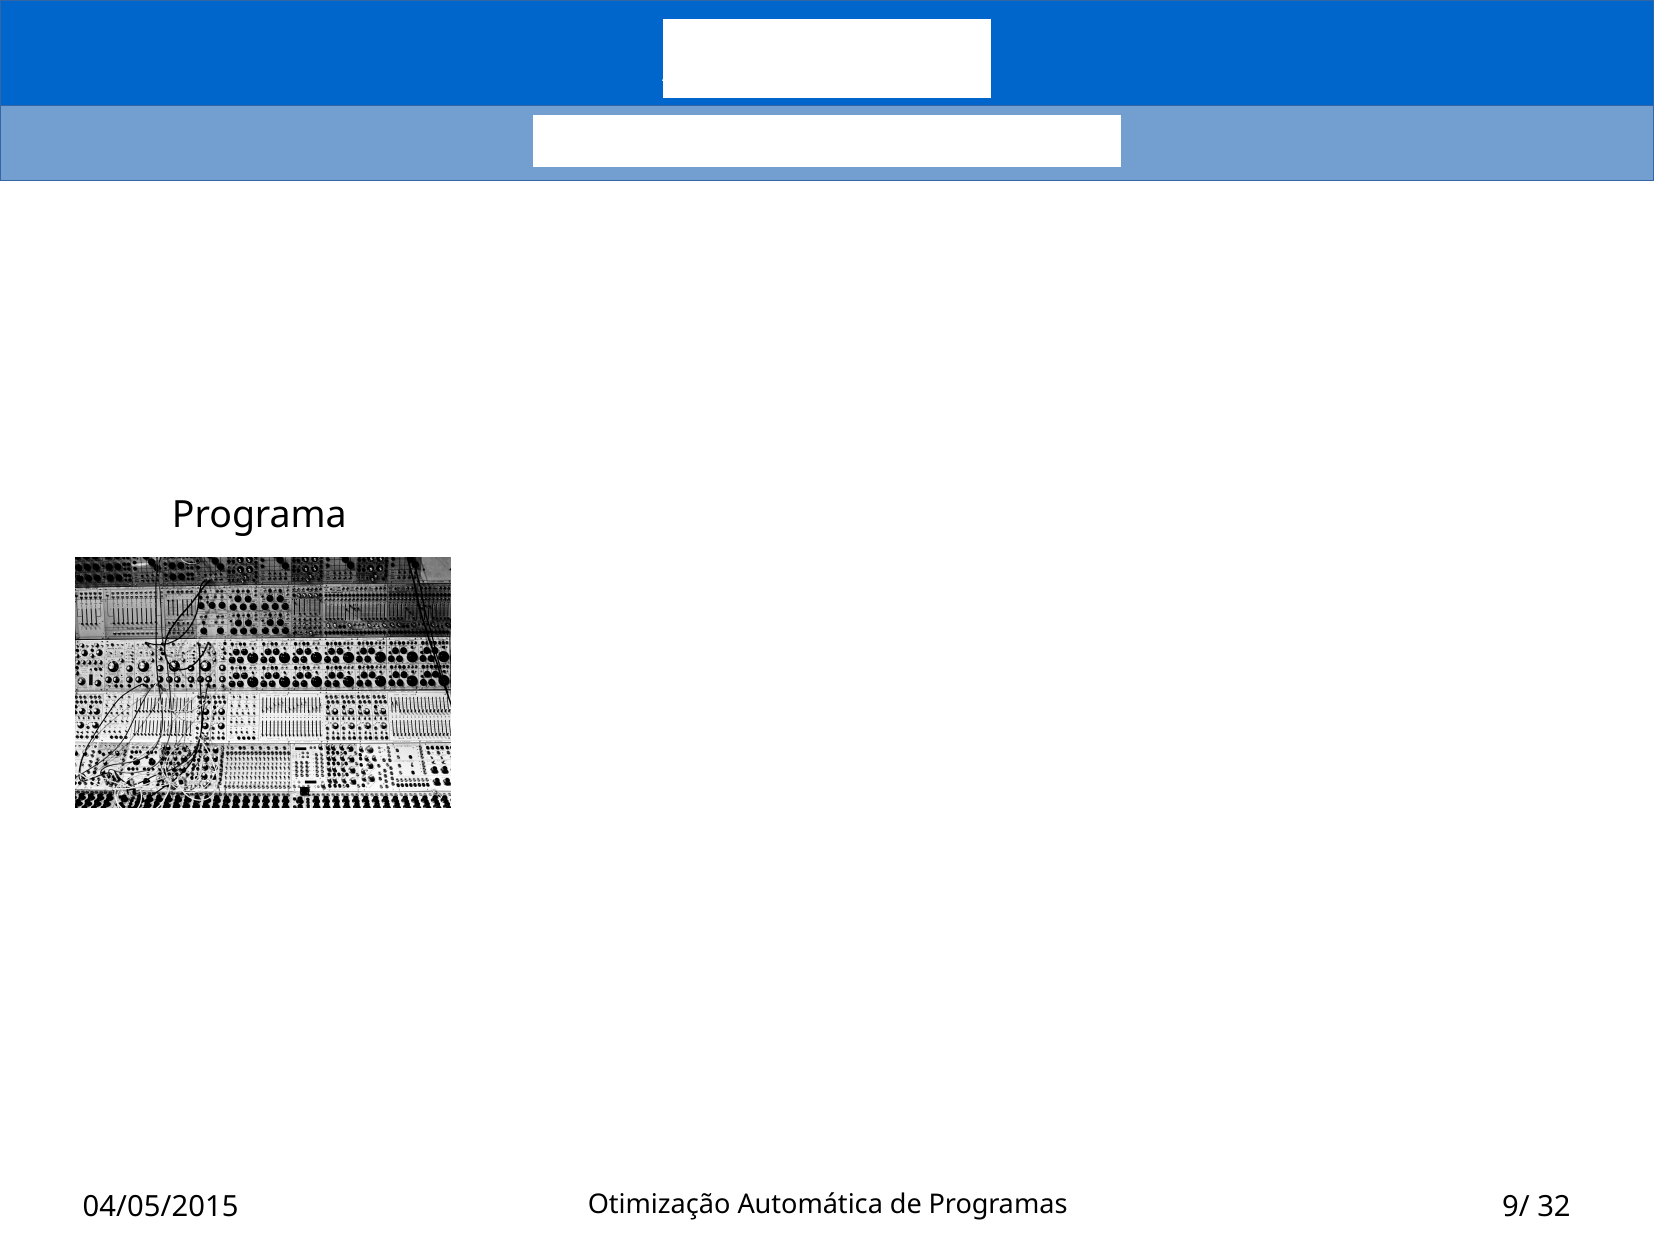

# Auto-tuning
Navegando em Espaços de Busca
Programa
9